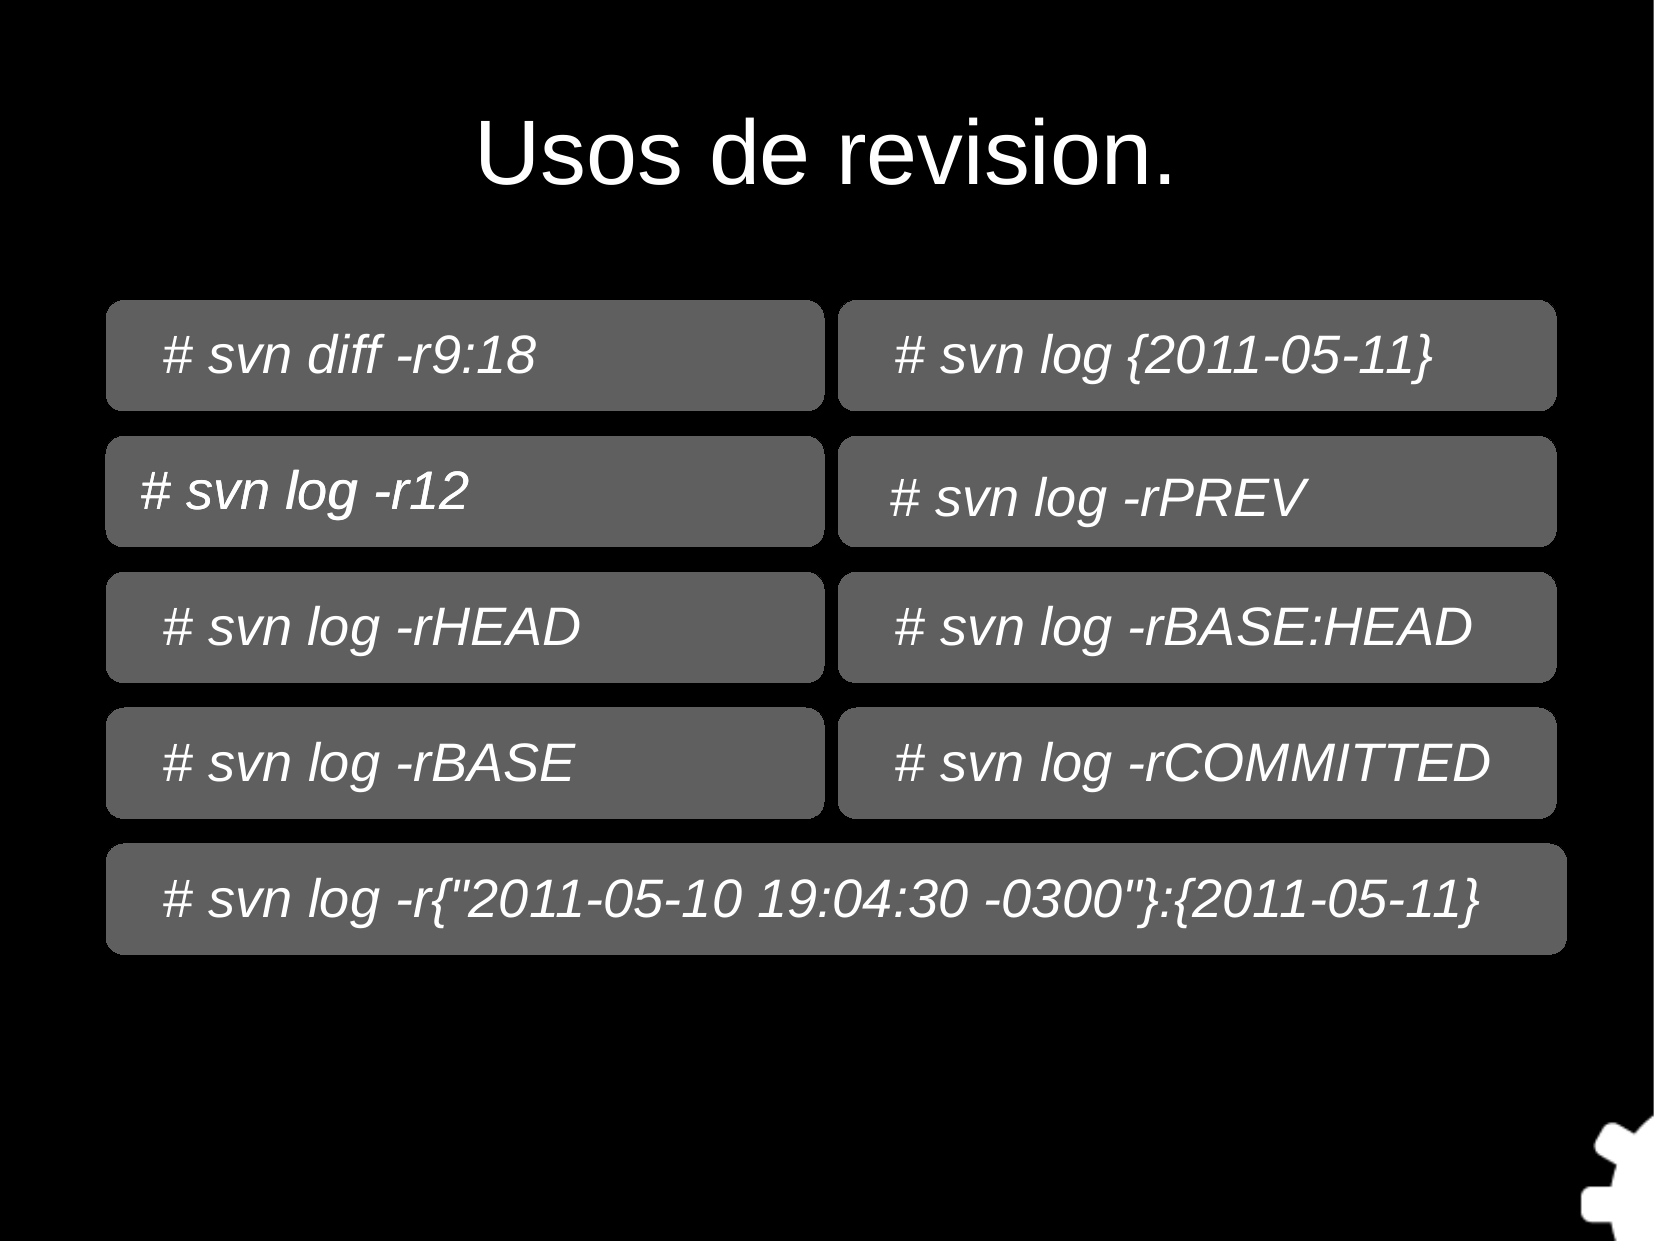

# Usos de revision.
# svn diff -r9:18
# svn log {2011-05-11}
# svn log -r12
# svn log -r12
# svn log -rPREV
# svn log -rHEAD
# svn log -rBASE:HEAD
# svn log -rBASE
# svn log -rCOMMITTED
# svn log -r{"2011-05-10 19:04:30 -0300"}:{2011-05-11}